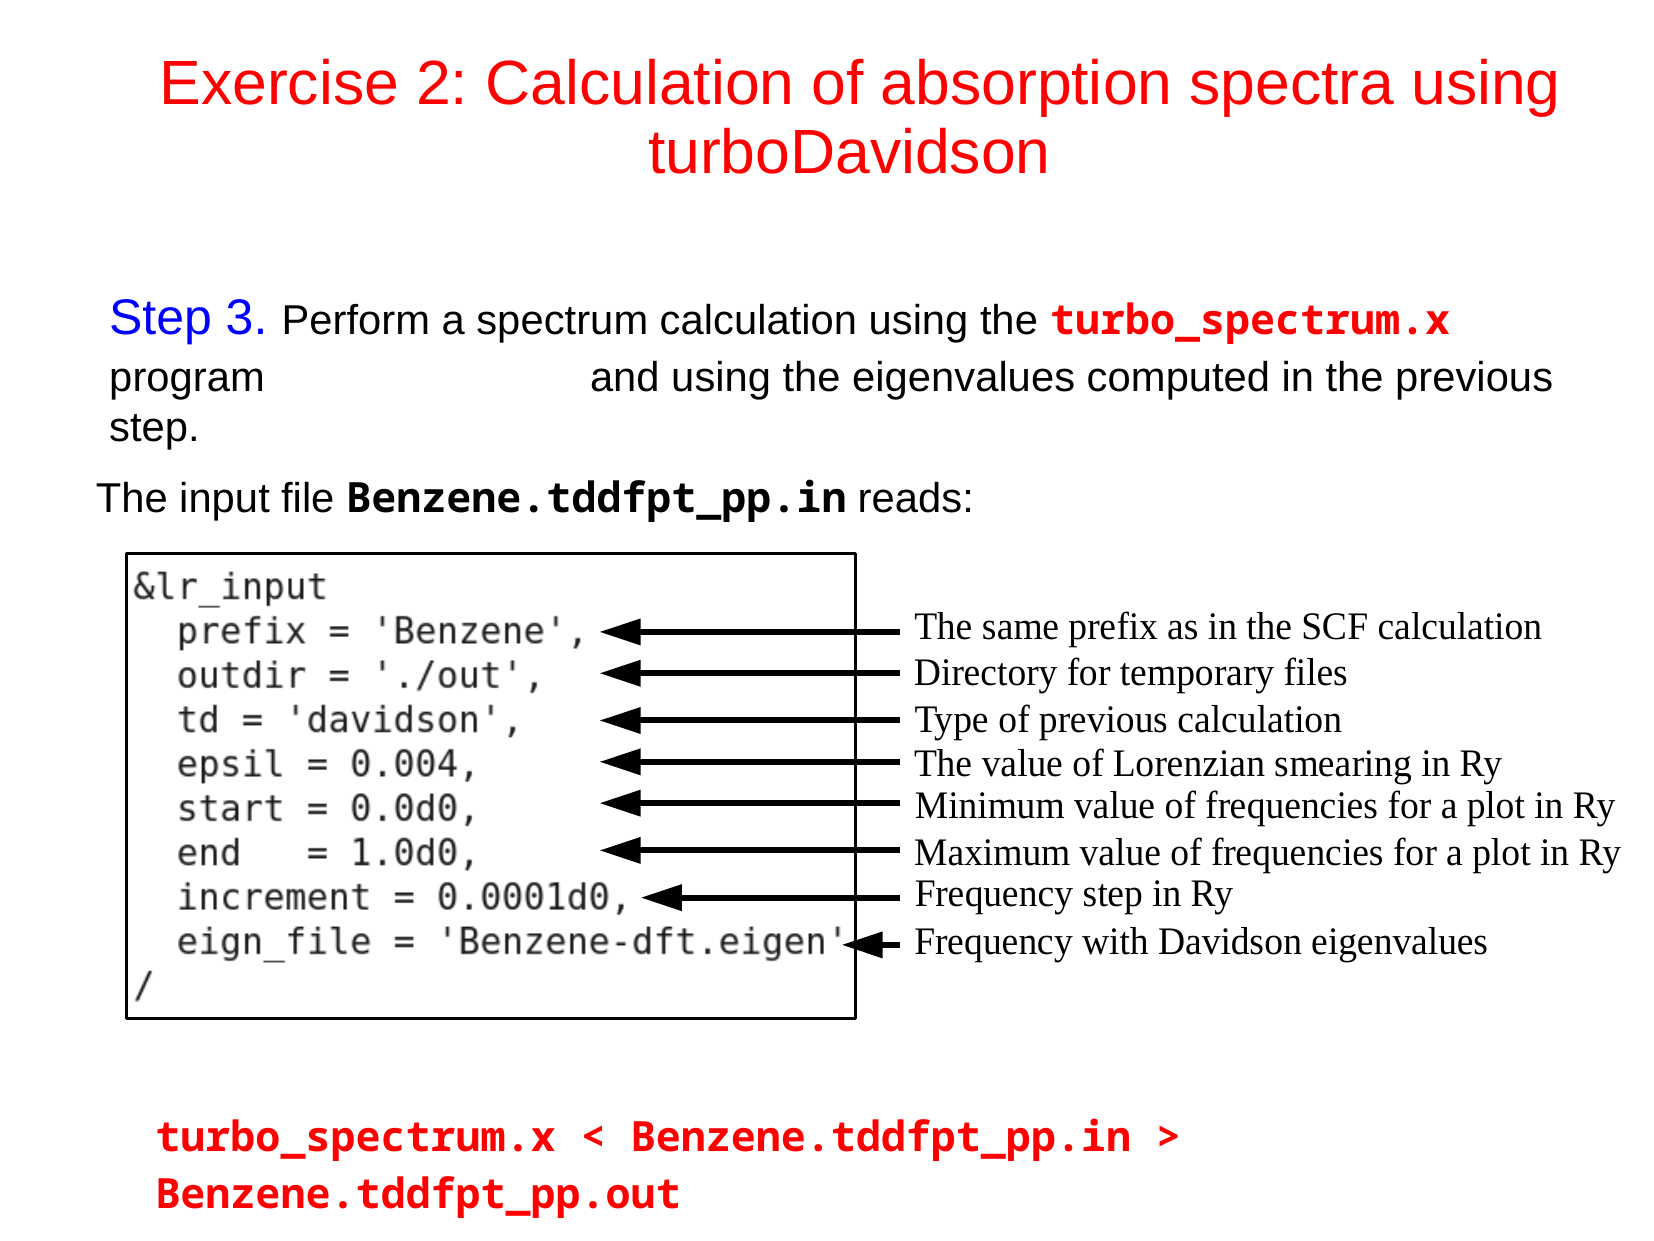

Exercise 2: Calculation of absorption spectra using turboDavidson
# Step 3. Perform a spectrum calculation using the turbo_spectrum.x program and using the eigenvalues computed in the previous step.
The input file Benzene.tddfpt_pp.in reads:
turbo_spectrum.x < Benzene.tddfpt_pp.in > Benzene.tddfpt_pp.out